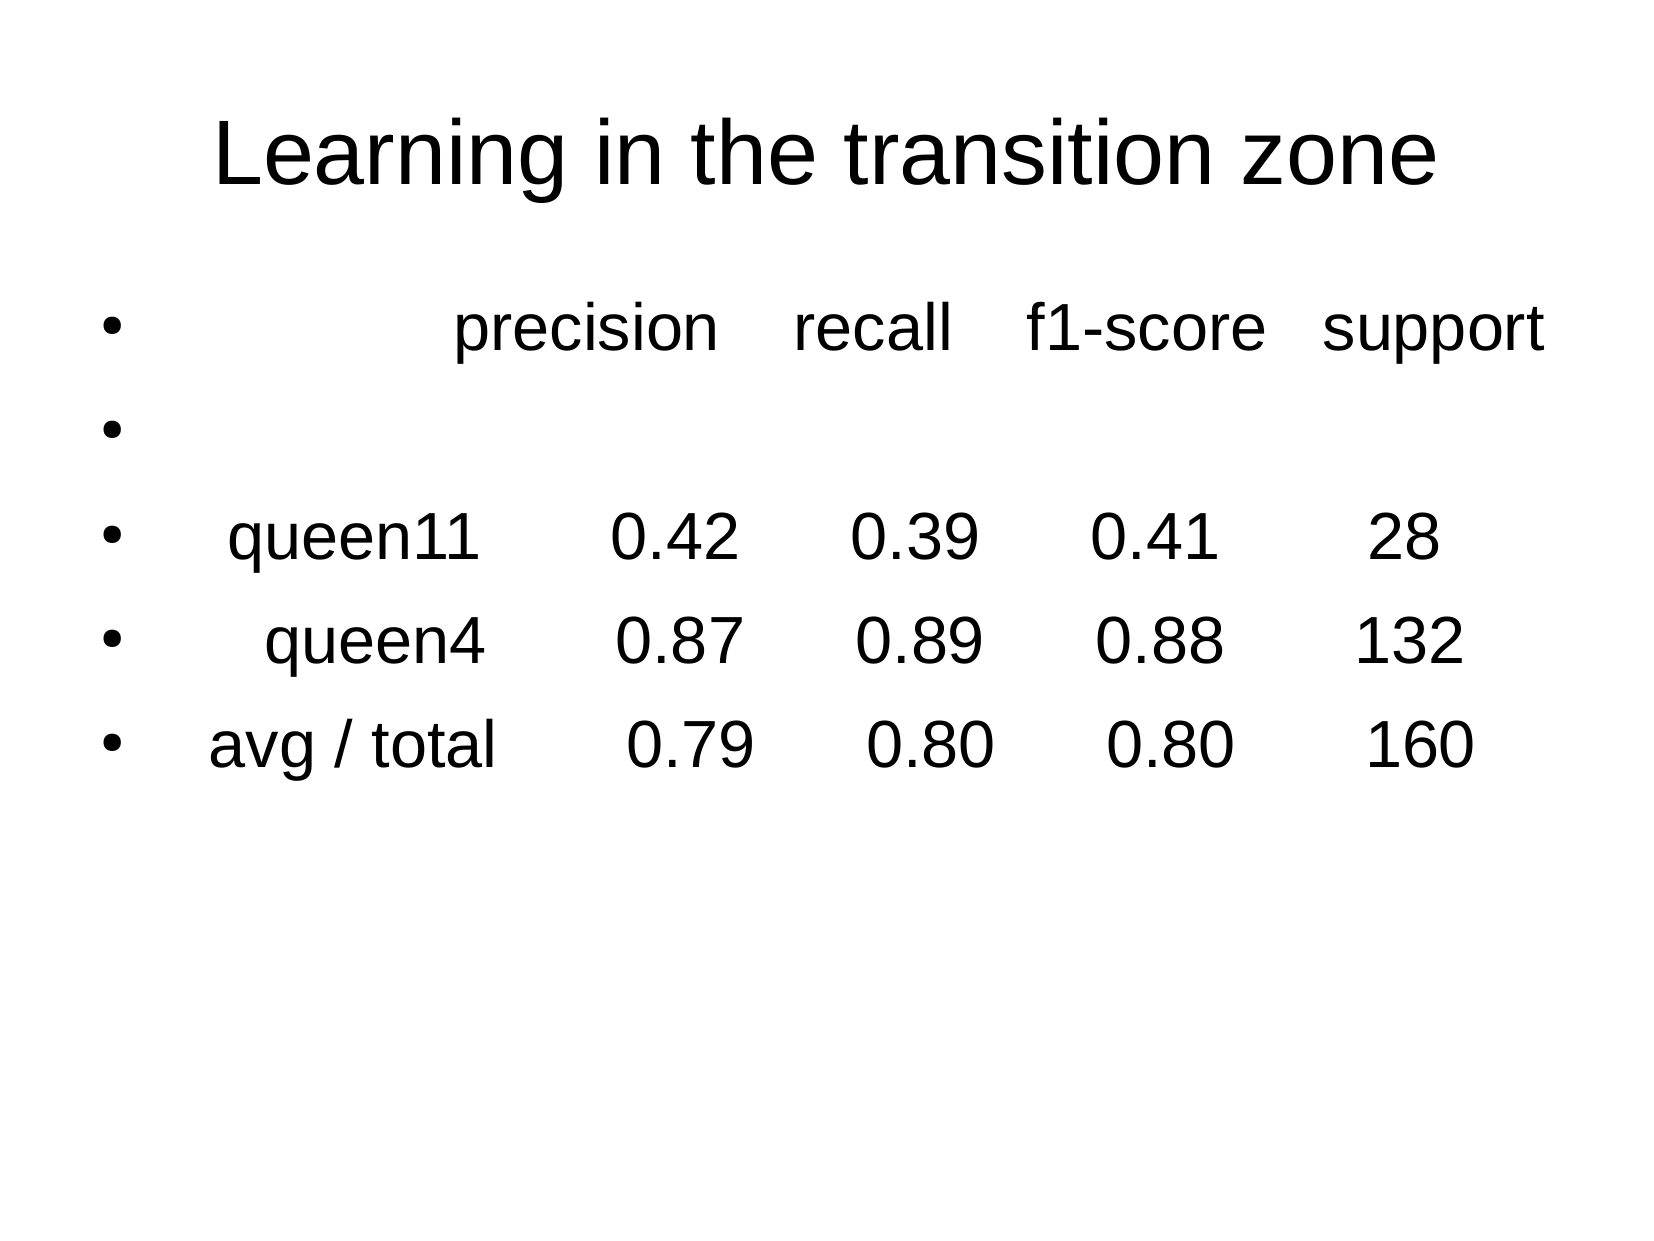

# Learning in the transition zone
 				precision recall f1-score support
 queen11 0.42 0.39 0.41 28
 queen4 0.87 0.89 0.88 132
 avg / total 0.79 0.80 0.80 160